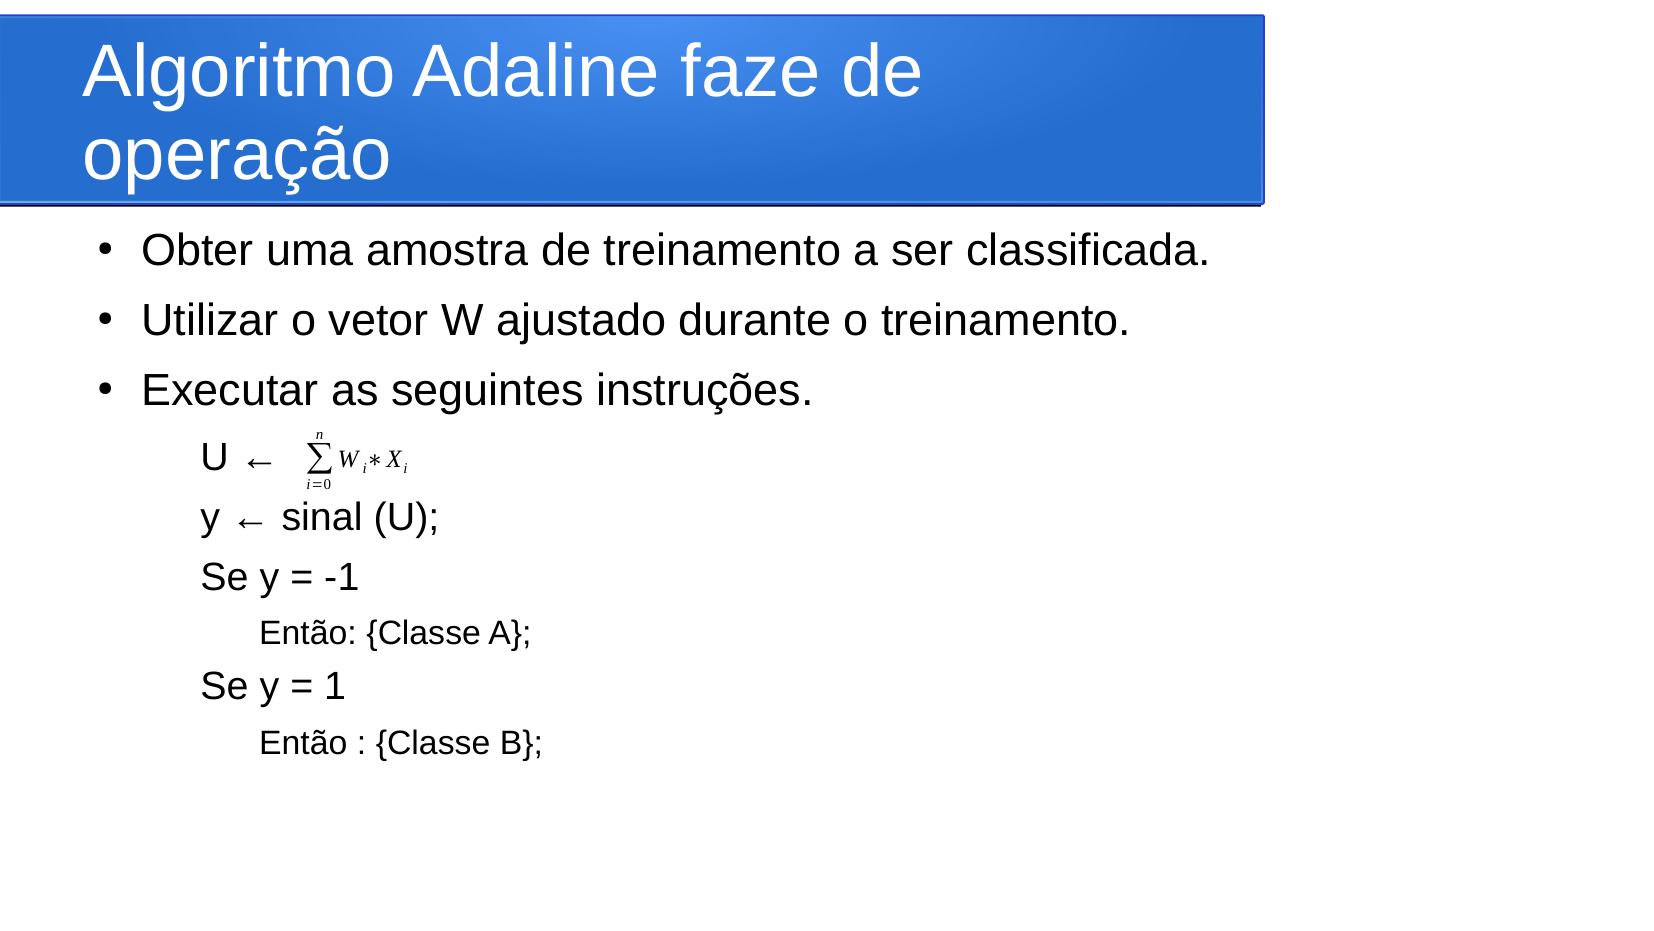

# Algoritmo Adaline faze de operação
Obter uma amostra de treinamento a ser classificada.
Utilizar o vetor W ajustado durante o treinamento.
Executar as seguintes instruções.
U ←
y ← sinal (U);
Se y = -1
Então: {Classe A};
Se y = 1
Então : {Classe B};